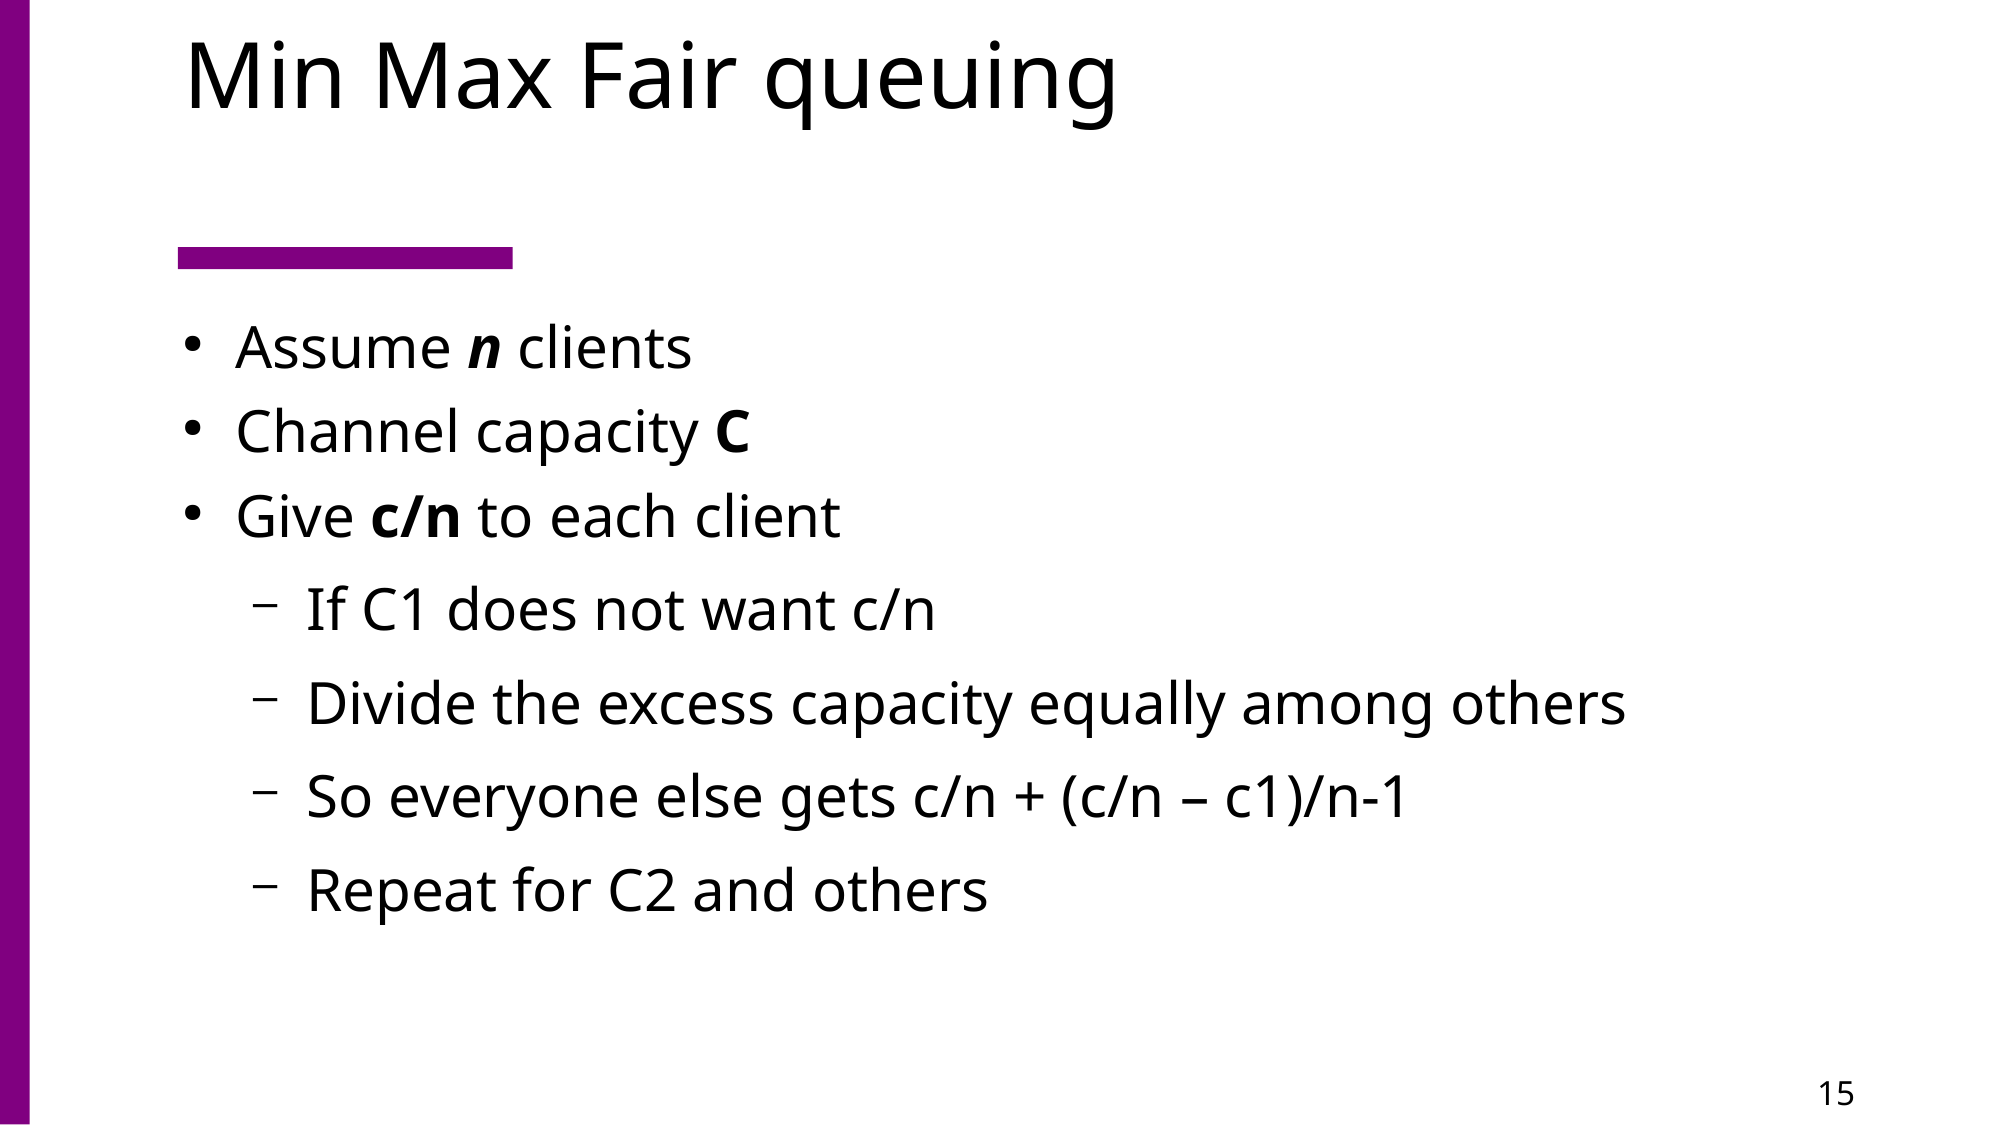

# Min Max Fair queuing
Assume n clients
Channel capacity C
Give c/n to each client
If C1 does not want c/n
Divide the excess capacity equally among others
So everyone else gets c/n + (c/n – c1)/n-1
Repeat for C2 and others